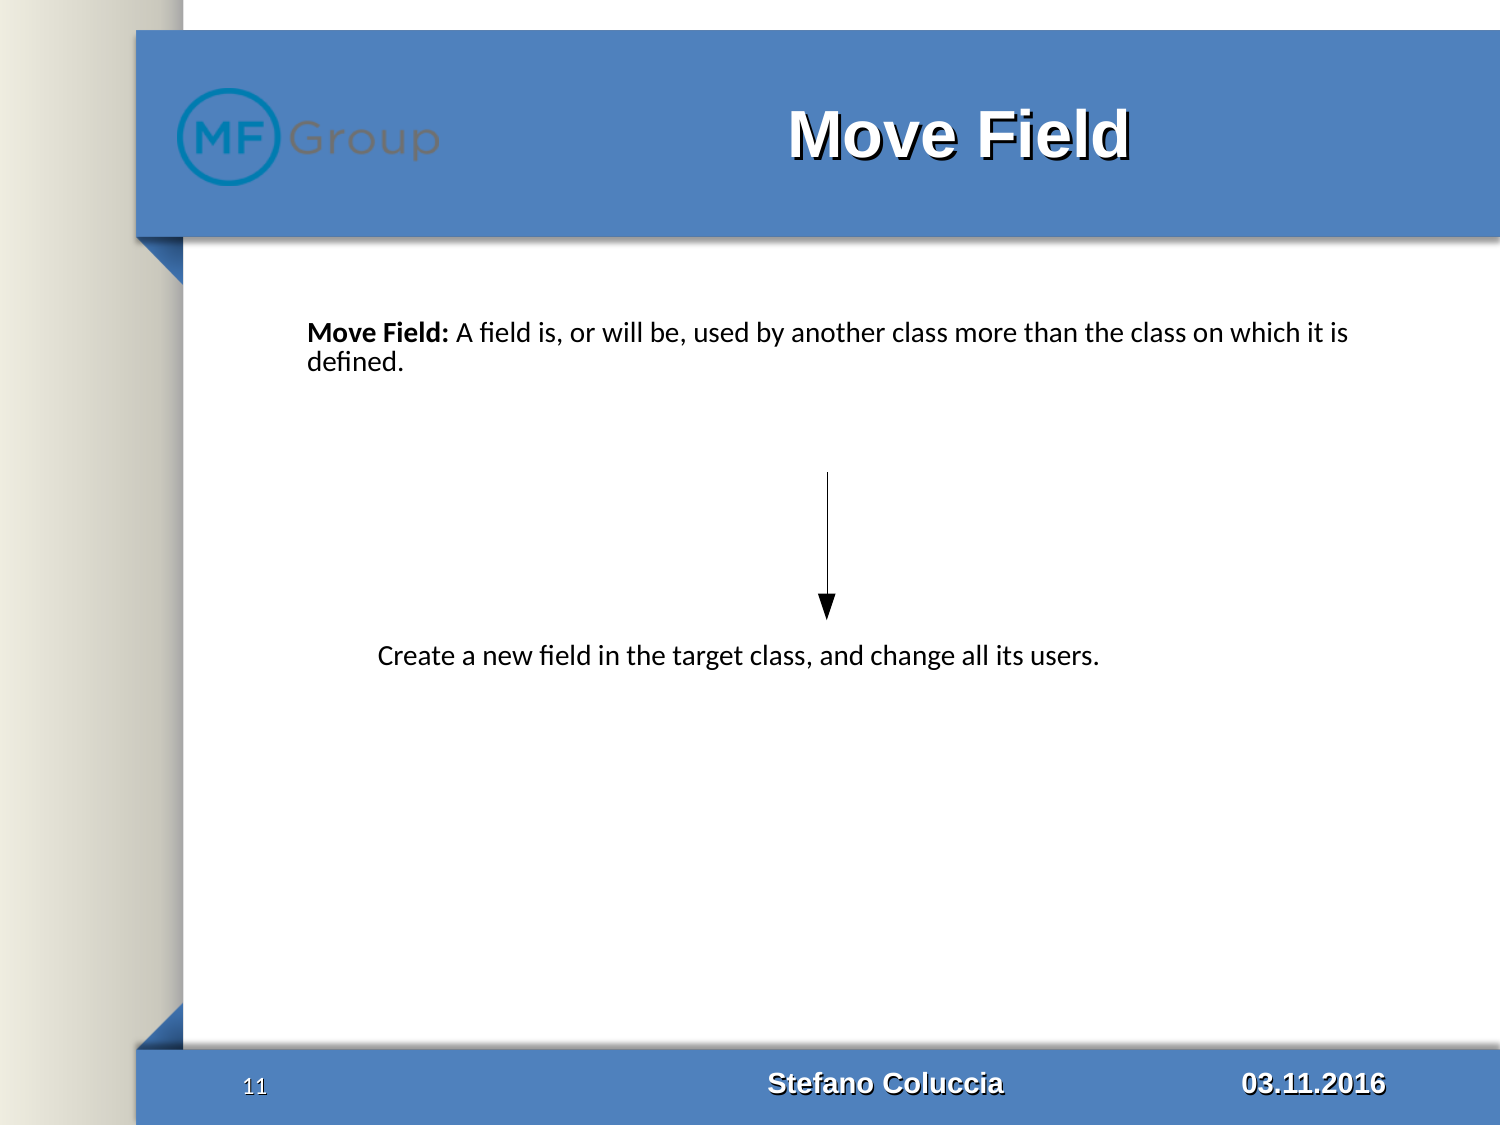

# Move Field
Move Field: A field is, or will be, used by another class more than the class on which it is defined.
Create a new field in the target class, and change all its users.
11
Stefano Coluccia
03.11.2016